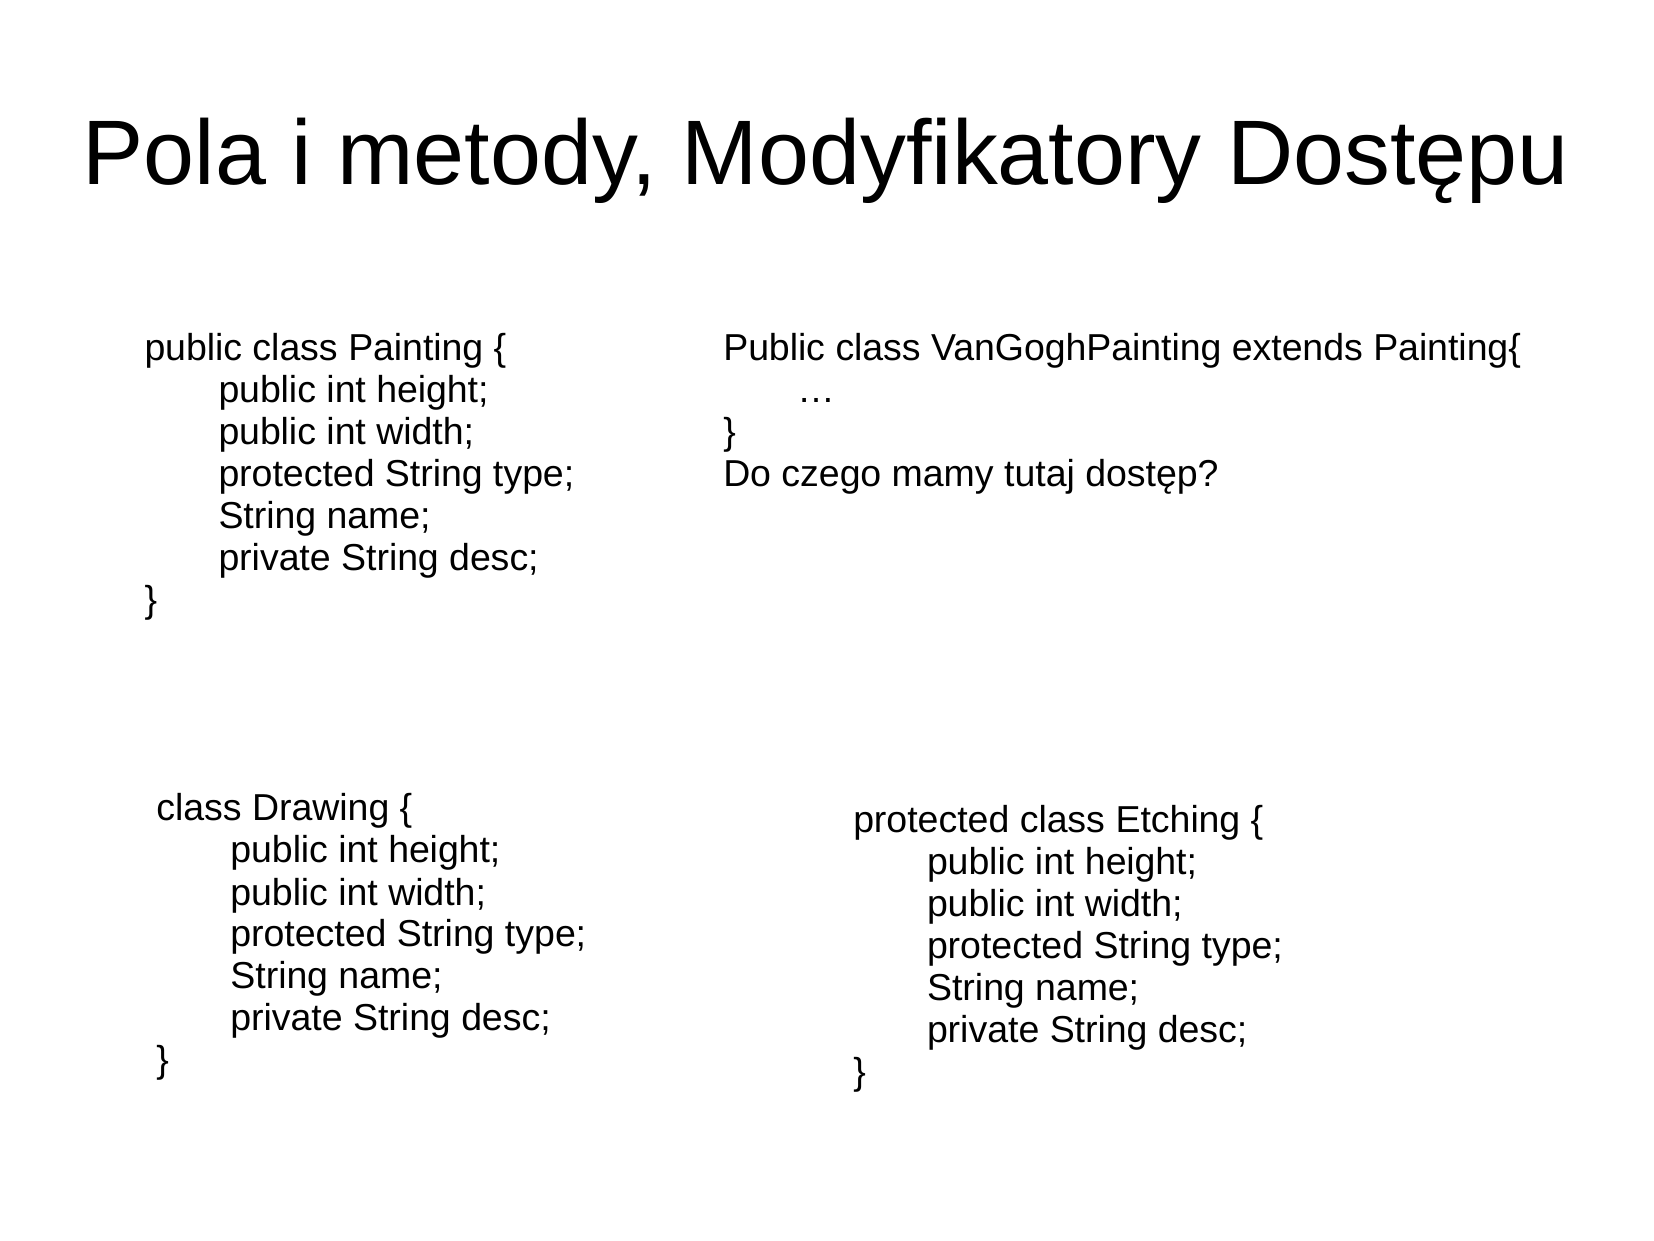

# Pola i metody, Modyfikatory Dostępu
public class Painting {
	public int height;
	public int width;
	protected String type;
	String name;
	private String desc;
}
Public class VanGoghPainting extends Painting{
	…
}
Do czego mamy tutaj dostęp?
class Drawing {
	public int height;
	public int width;
	protected String type;
	String name;
	private String desc;
}
protected class Etching {
	public int height;
	public int width;
	protected String type;
	String name;
	private String desc;
}